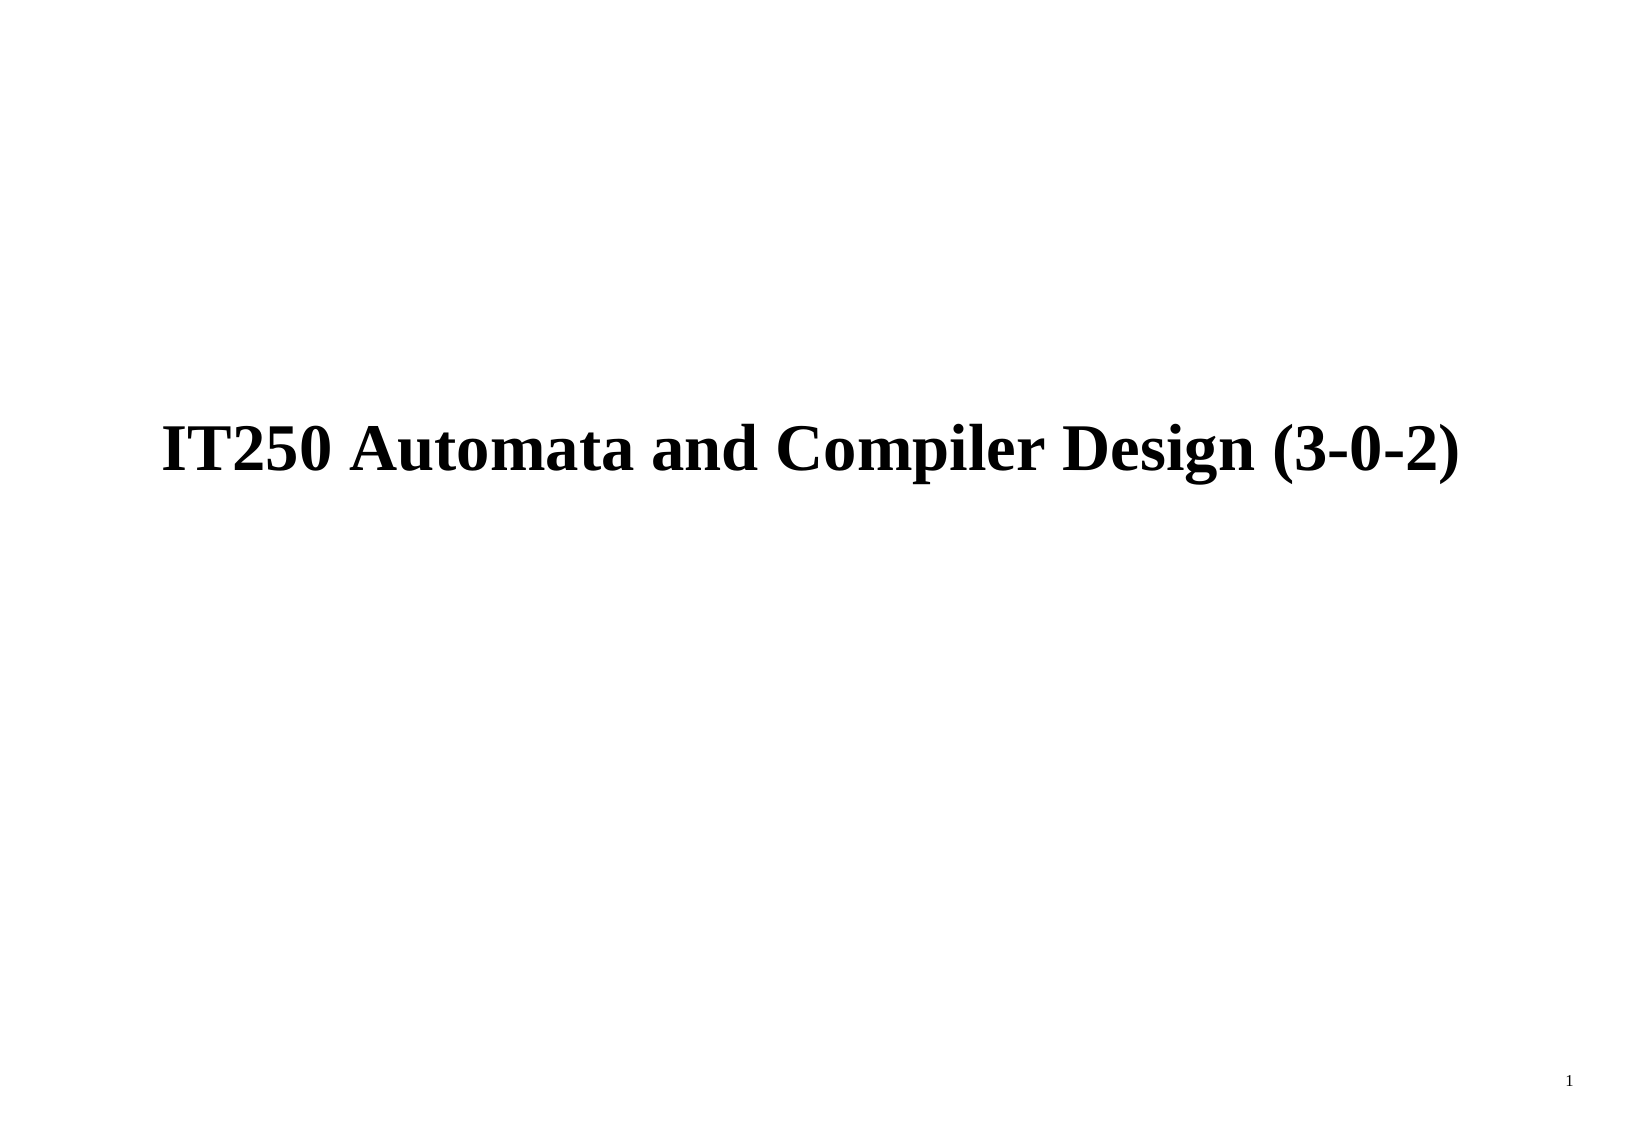

# IT250 Automata and Compiler Design (3-0-2)